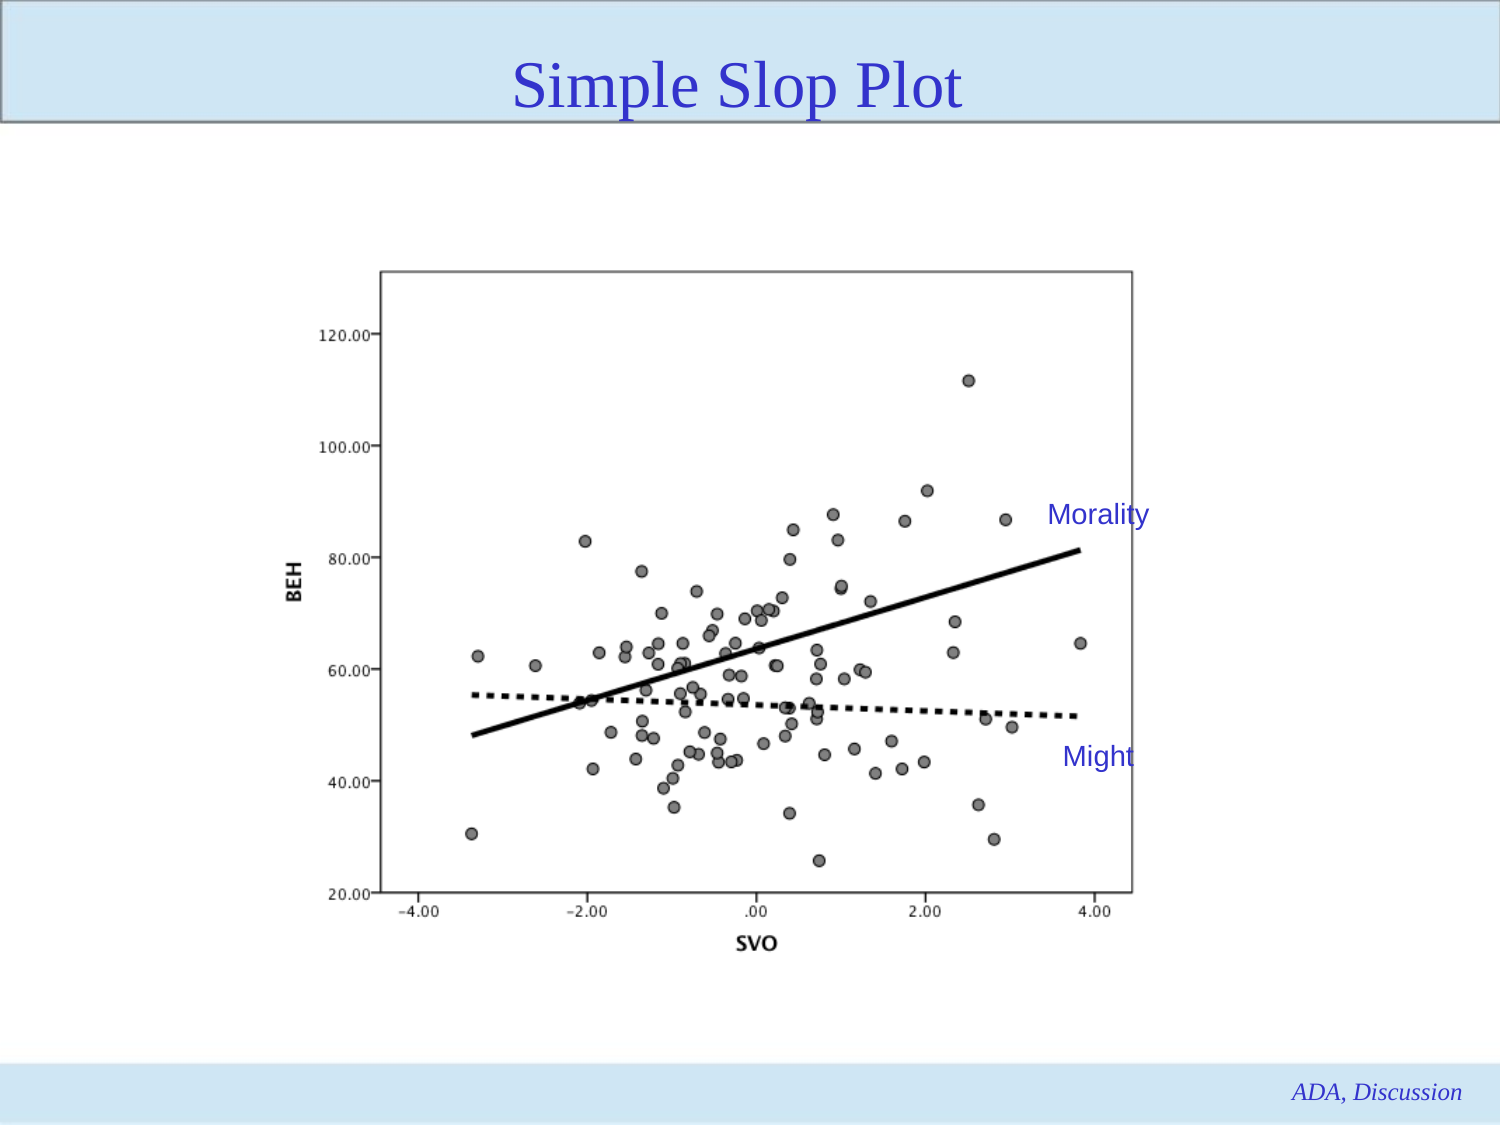

# Simple Slop Plot
Morality
Might
ADA, Discussion